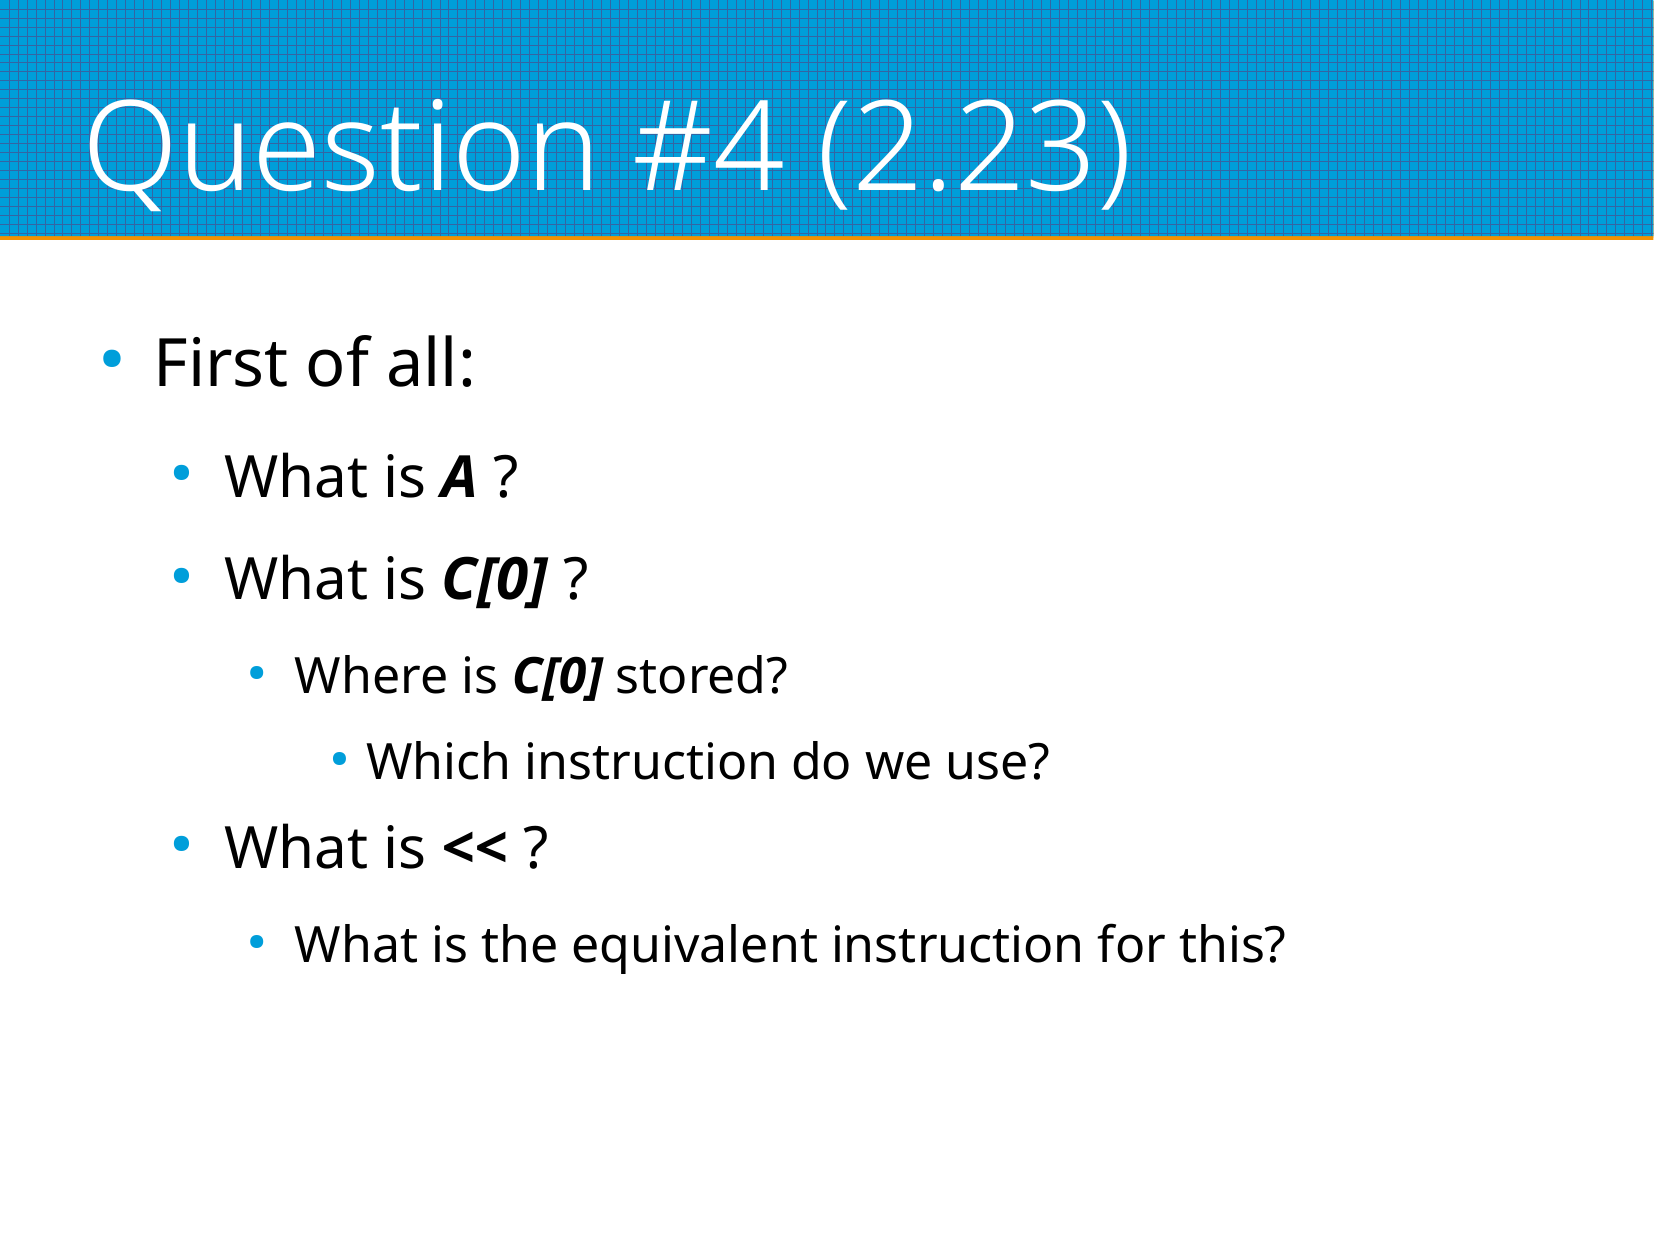

# Question #4 (2.23)
First of all:
What is A ?
What is C[0] ?
Where is C[0] stored?
Which instruction do we use?
What is << ?
What is the equivalent instruction for this?